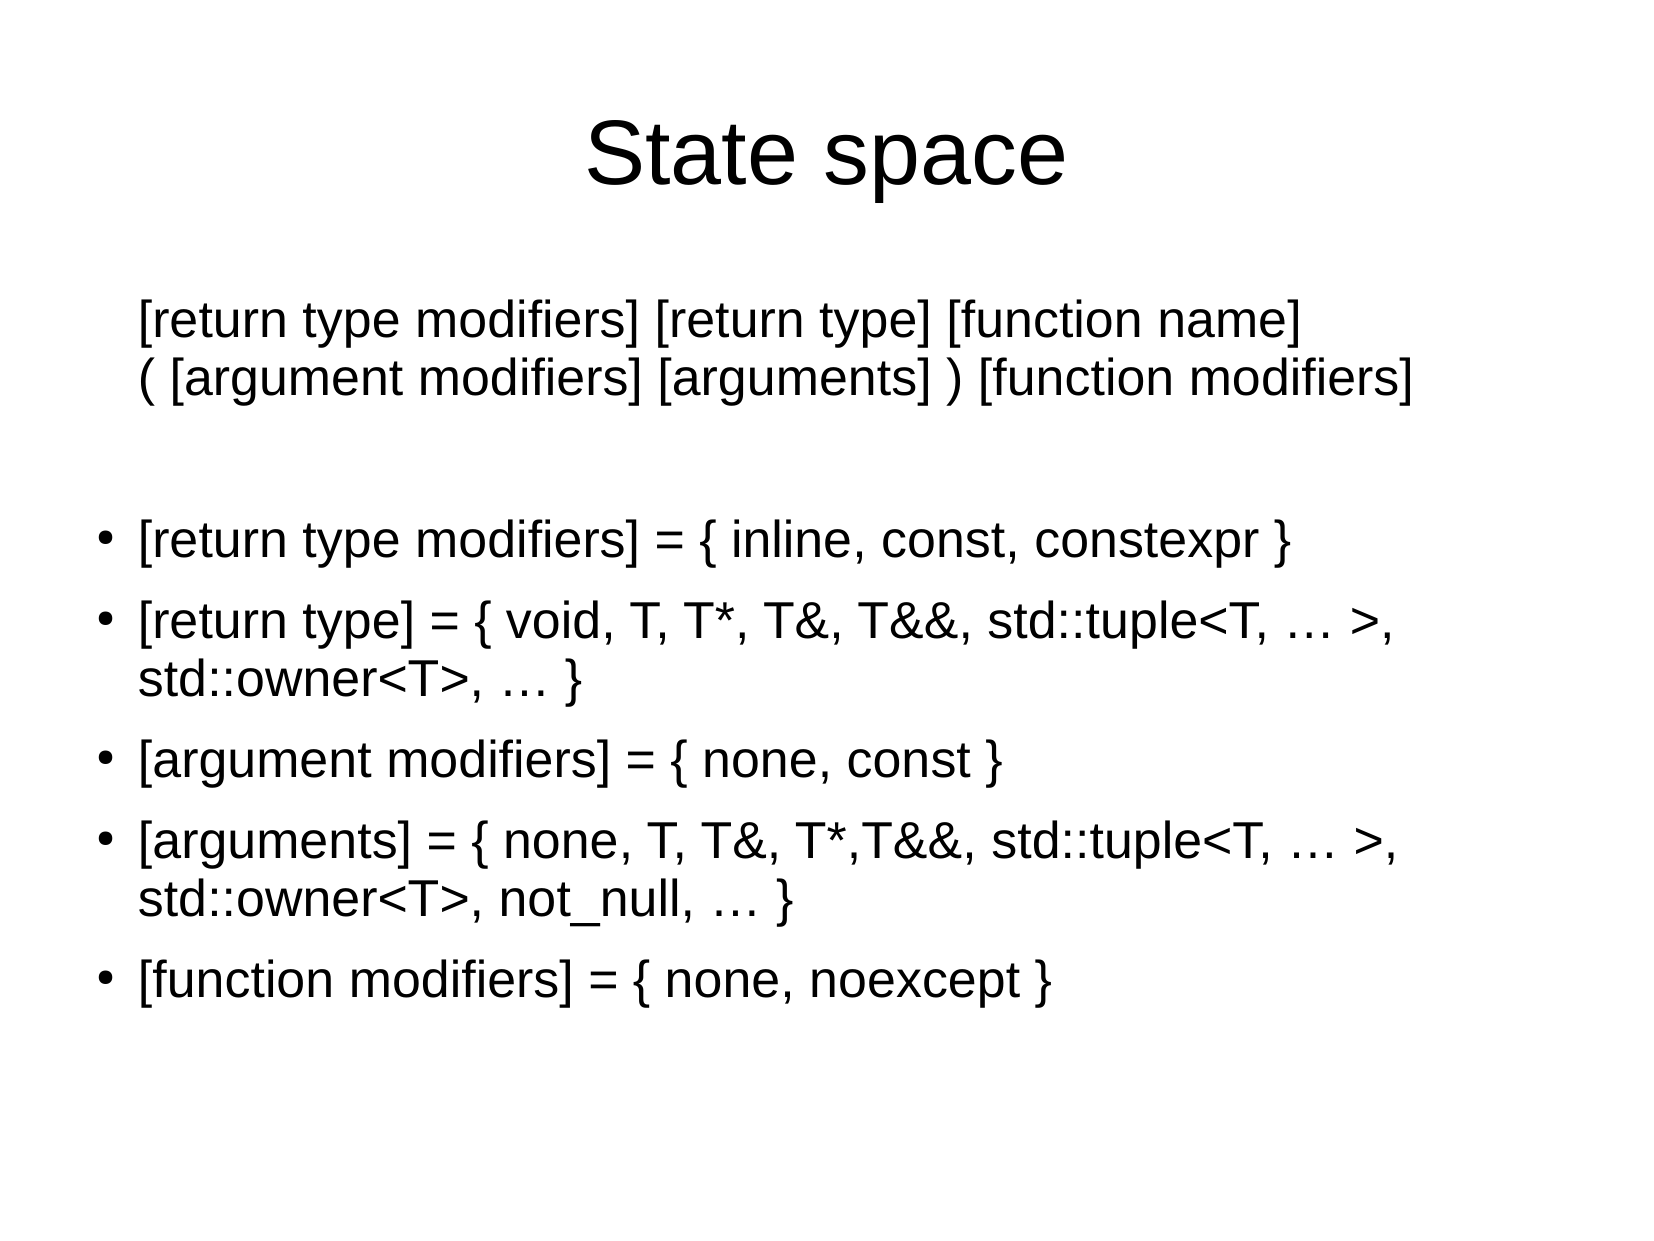

# State space
[return type modifiers] [return type] [function name] ( [argument modifiers] [arguments] ) [function modifiers]
[return type modifiers] = { inline, const, constexpr }
[return type] = { void, T, T*, T&, T&&, std::tuple<T, … >, std::owner<T>, … }
[argument modifiers] = { none, const }
[arguments] = { none, T, T&, T*,T&&, std::tuple<T, … >, std::owner<T>, not_null, … }
[function modifiers] = { none, noexcept }